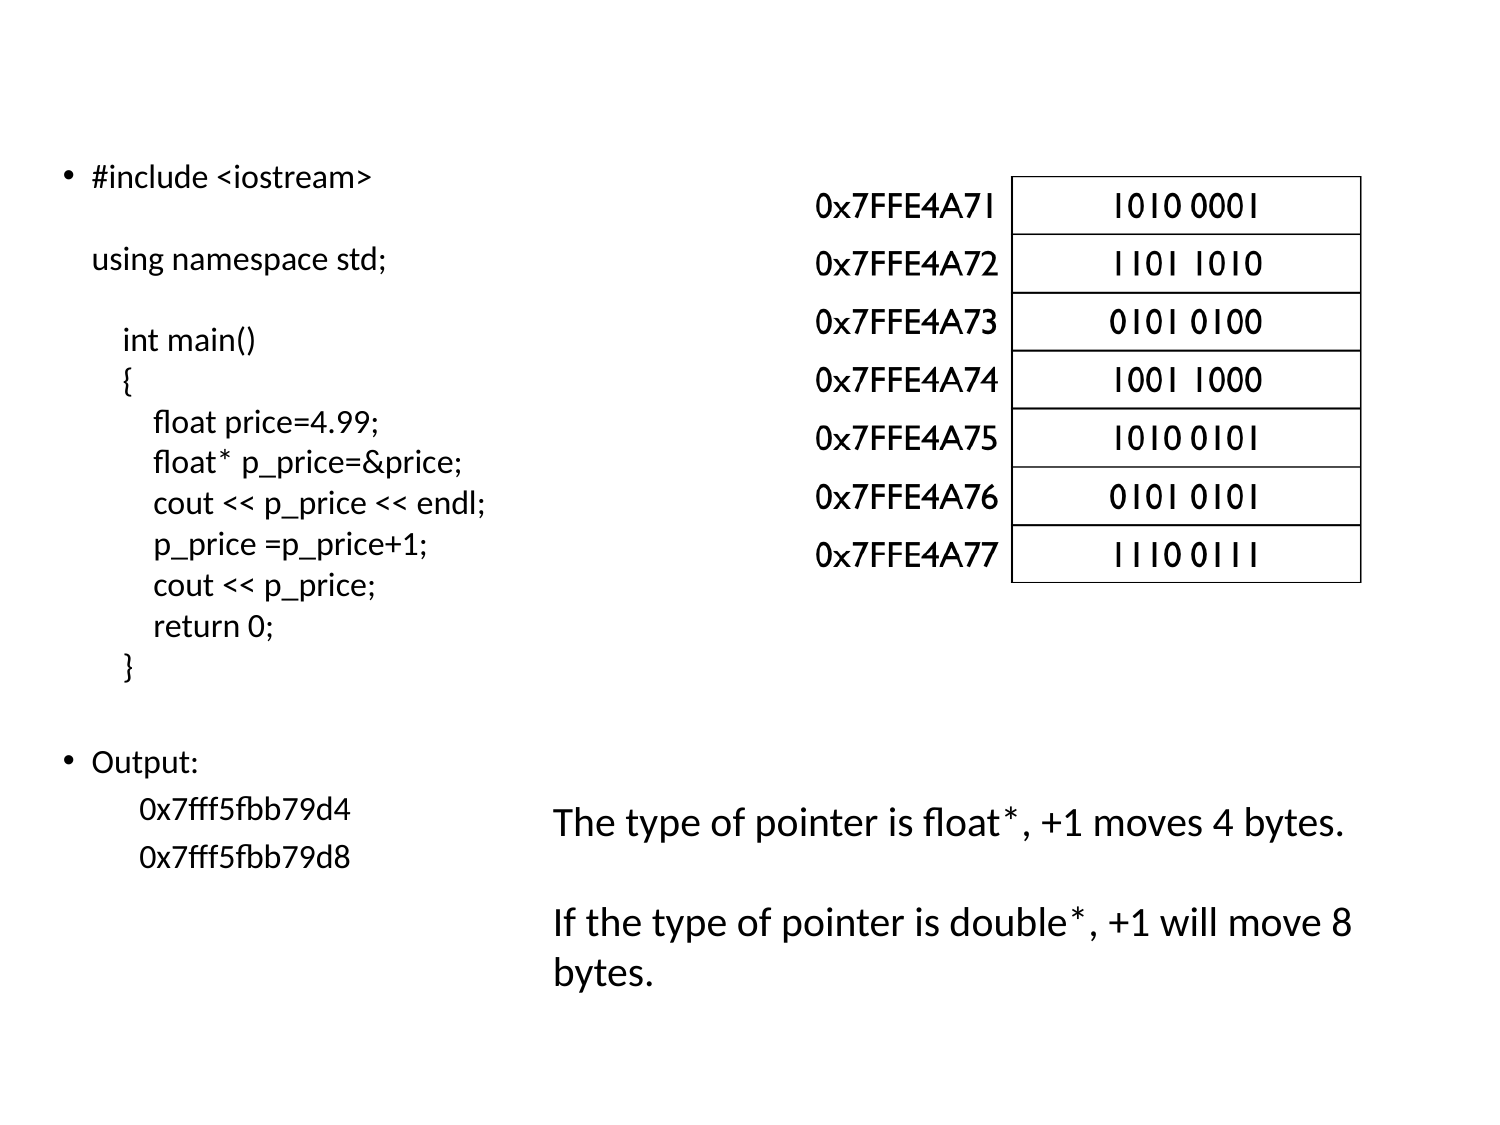

# #include <iostream> using namespace std; int main() { float price=4.99; float* p_price=&price; cout << p_price << endl; p_price =p_price+1; cout << p_price; return 0; }
Output:
	0x7fff5fbb79d4
	0x7fff5fbb79d8
The type of pointer is float*, +1 moves 4 bytes.
If the type of pointer is double*, +1 will move 8 bytes.